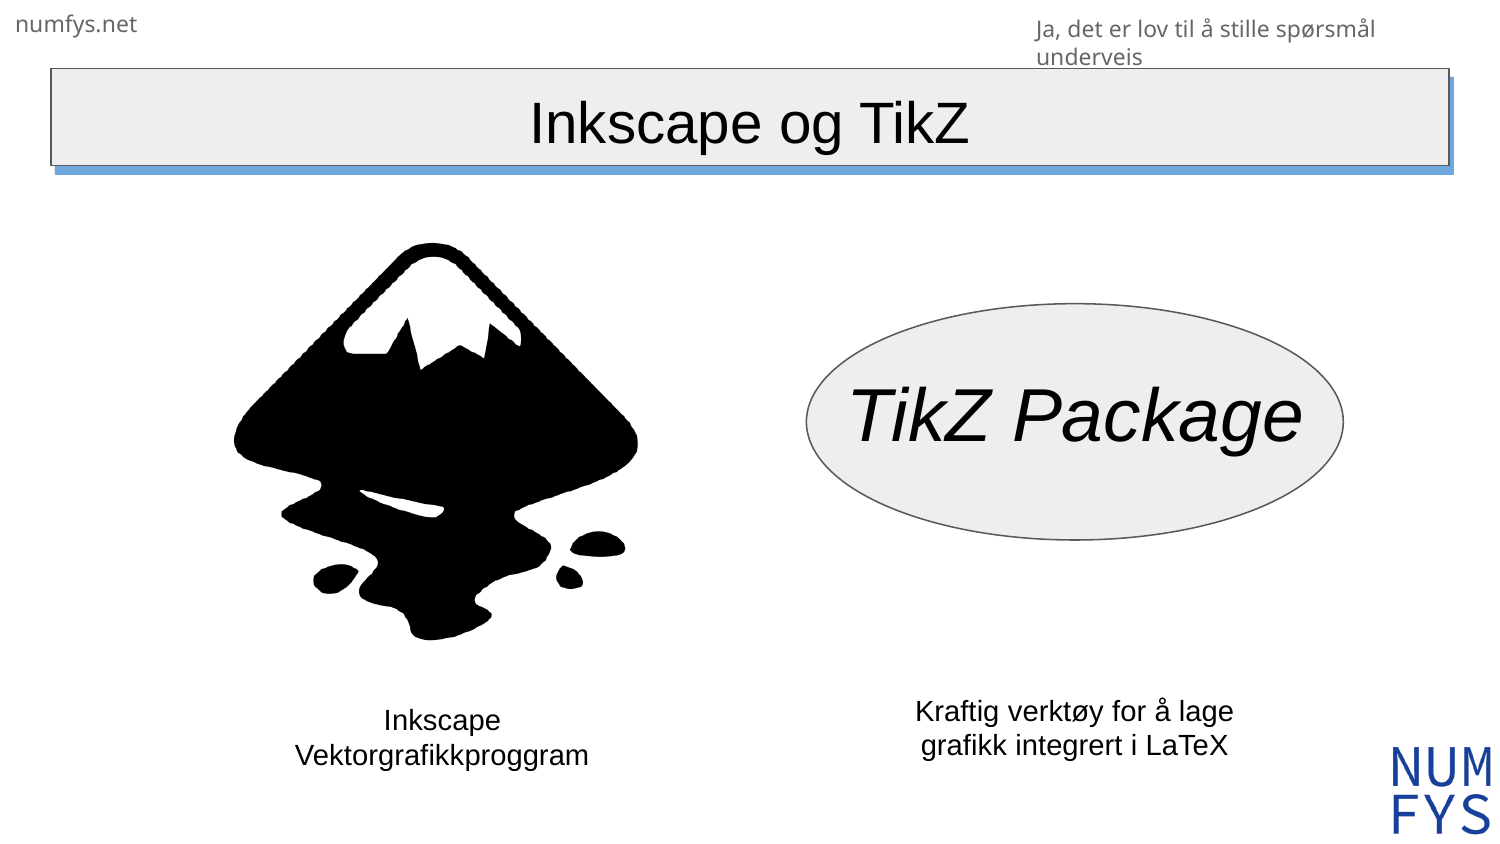

# Inkscape og TikZ
TikZ Package
Kraftig verktøy for å lage
grafikk integrert i LaTeX
Inkscape
Vektorgrafikkproggram